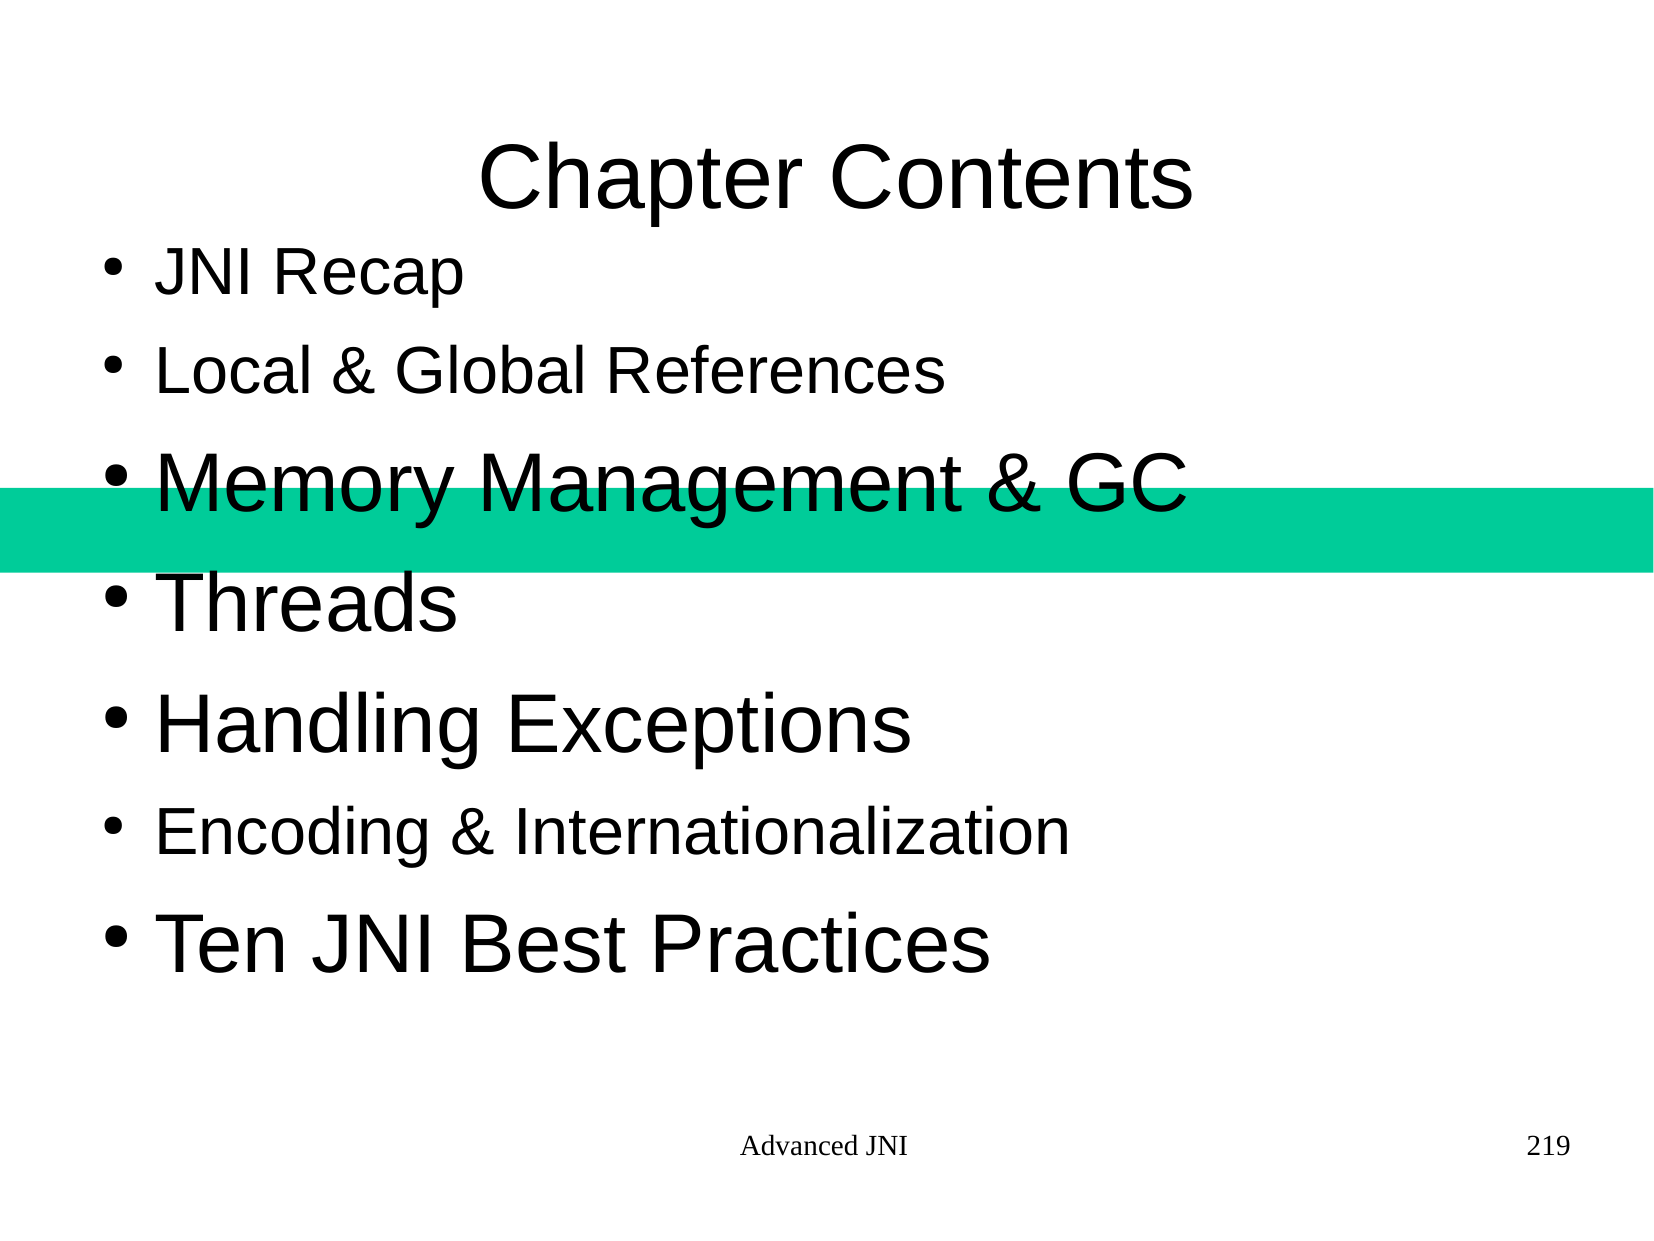

# Chapter Contents
JNI Recap
Local & Global References
Memory Management & GC
Threads
Handling Exceptions
Encoding & Internationalization
Ten JNI Best Practices
Advanced JNI
219